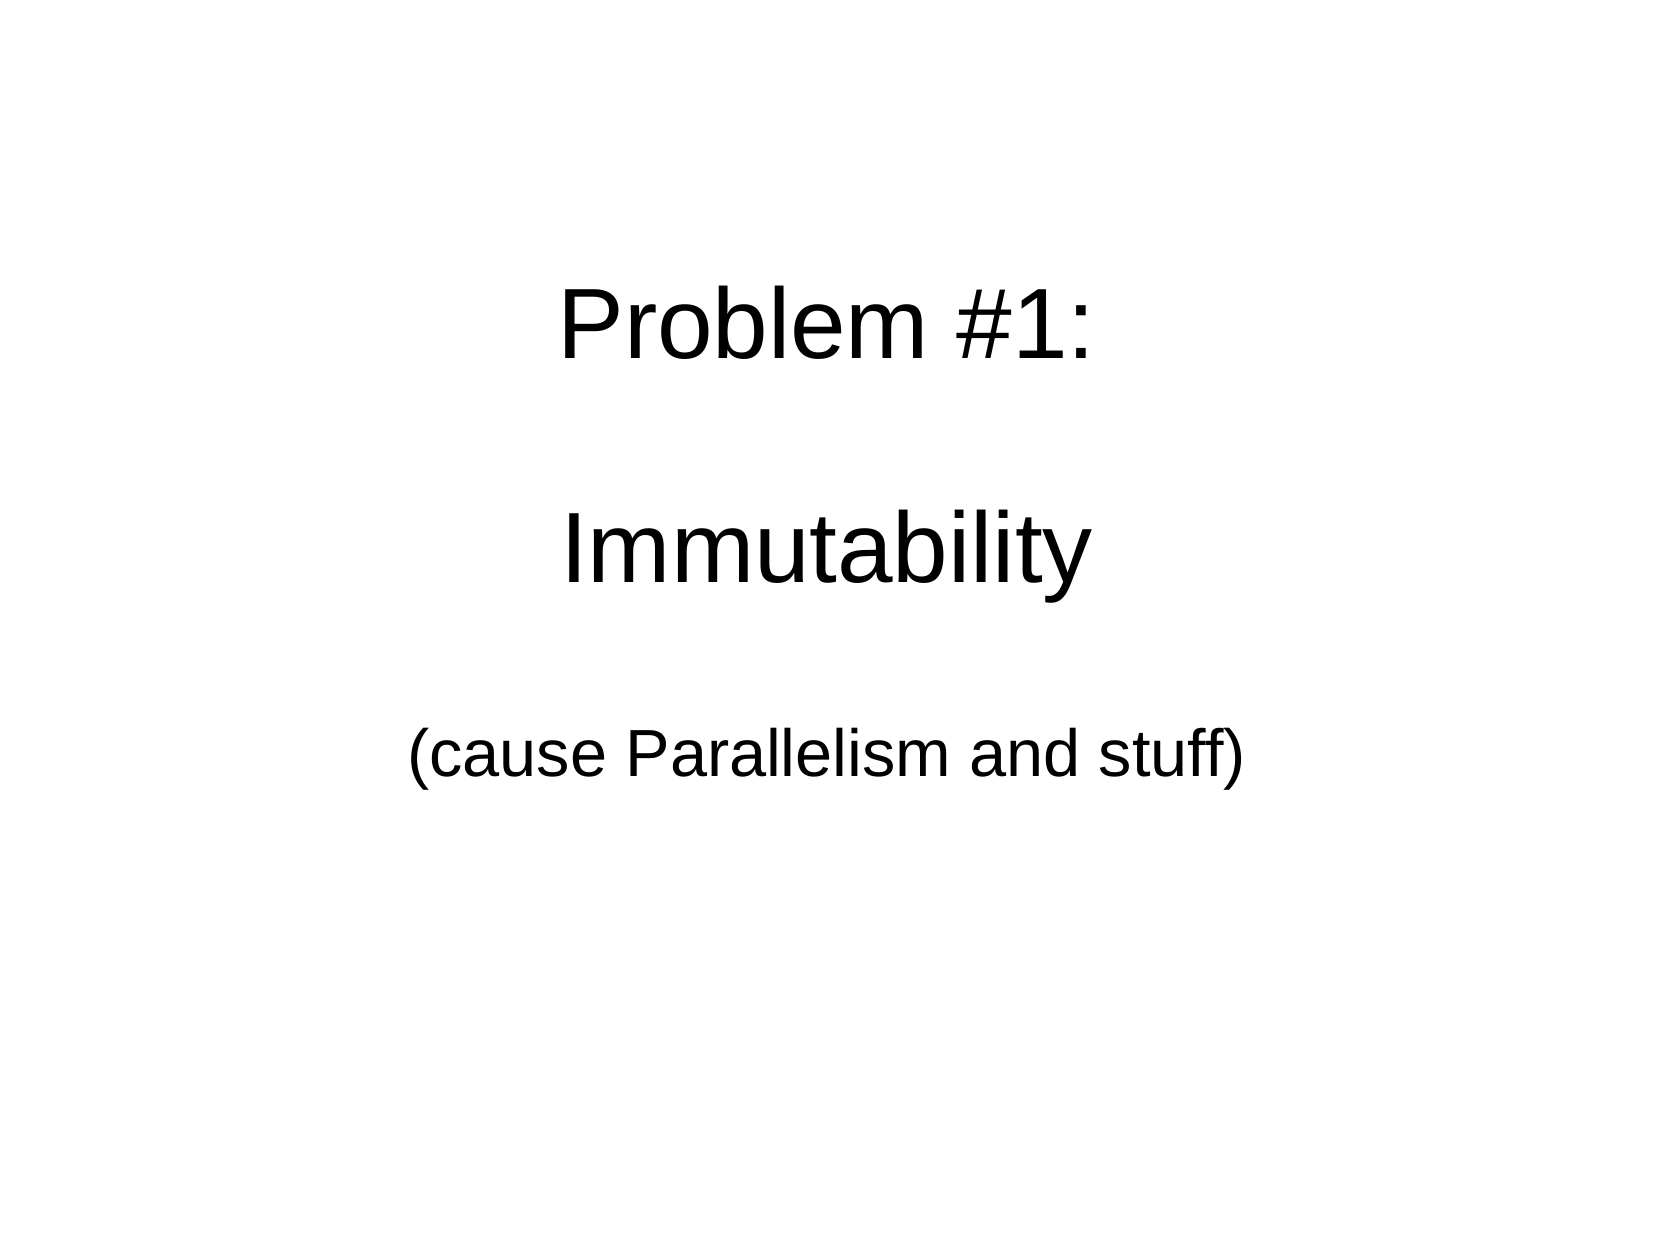

# Problem #1:
Immutability
(cause Parallelism and stuff)